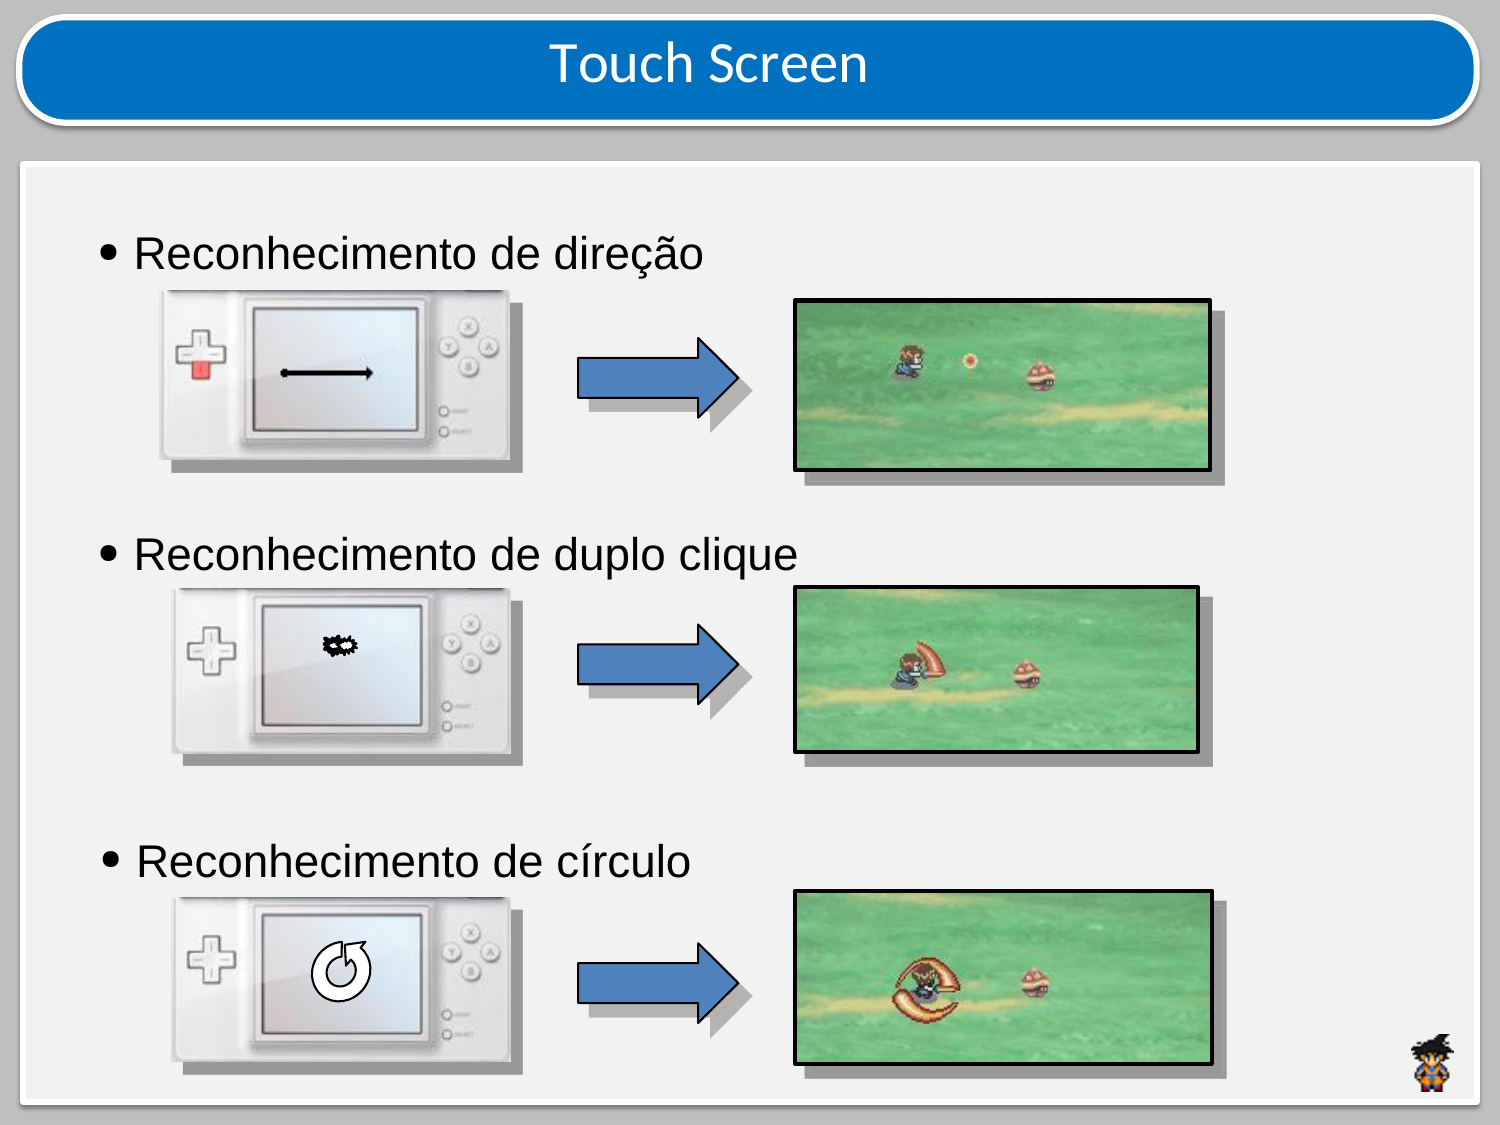

Touch Screen
Reconhecimento de direção
Reconhecimento de duplo clique
Reconhecimento de círculo